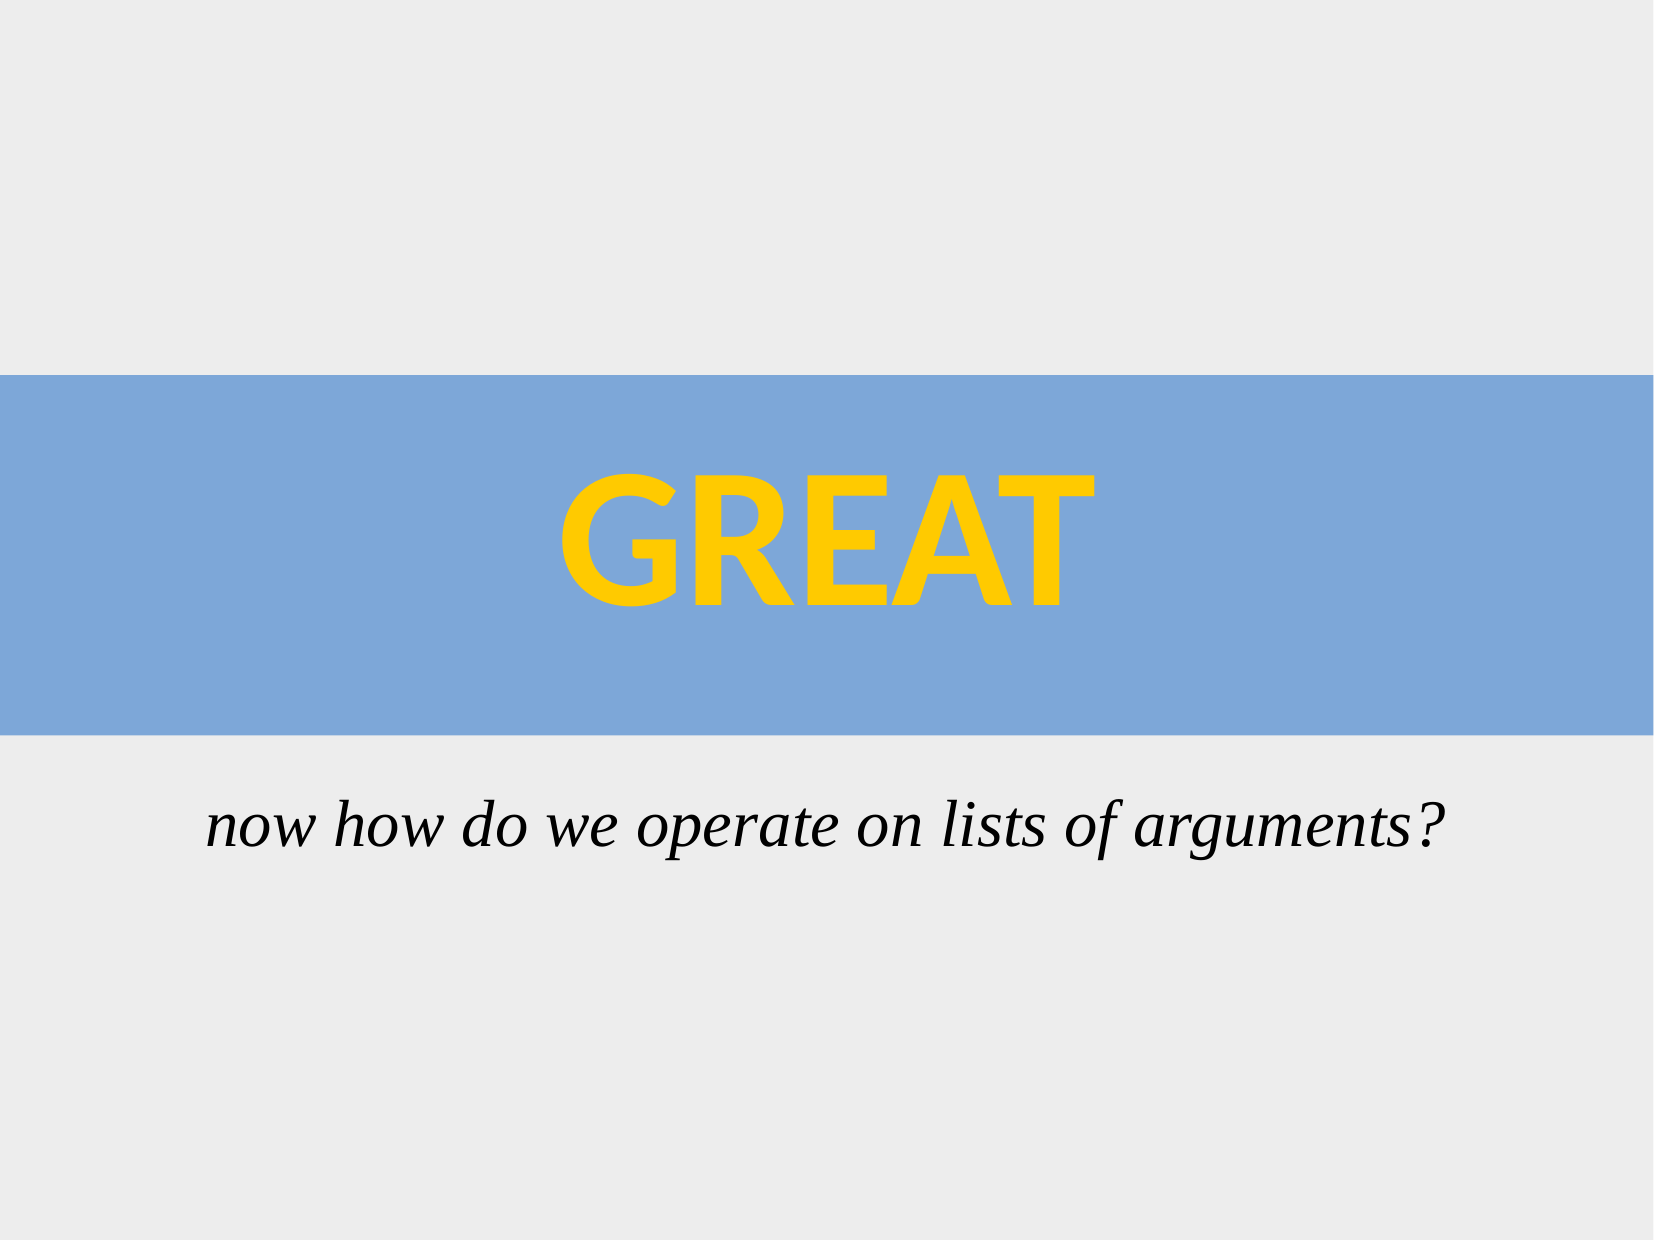

GREAT
now how do we operate on lists of arguments?